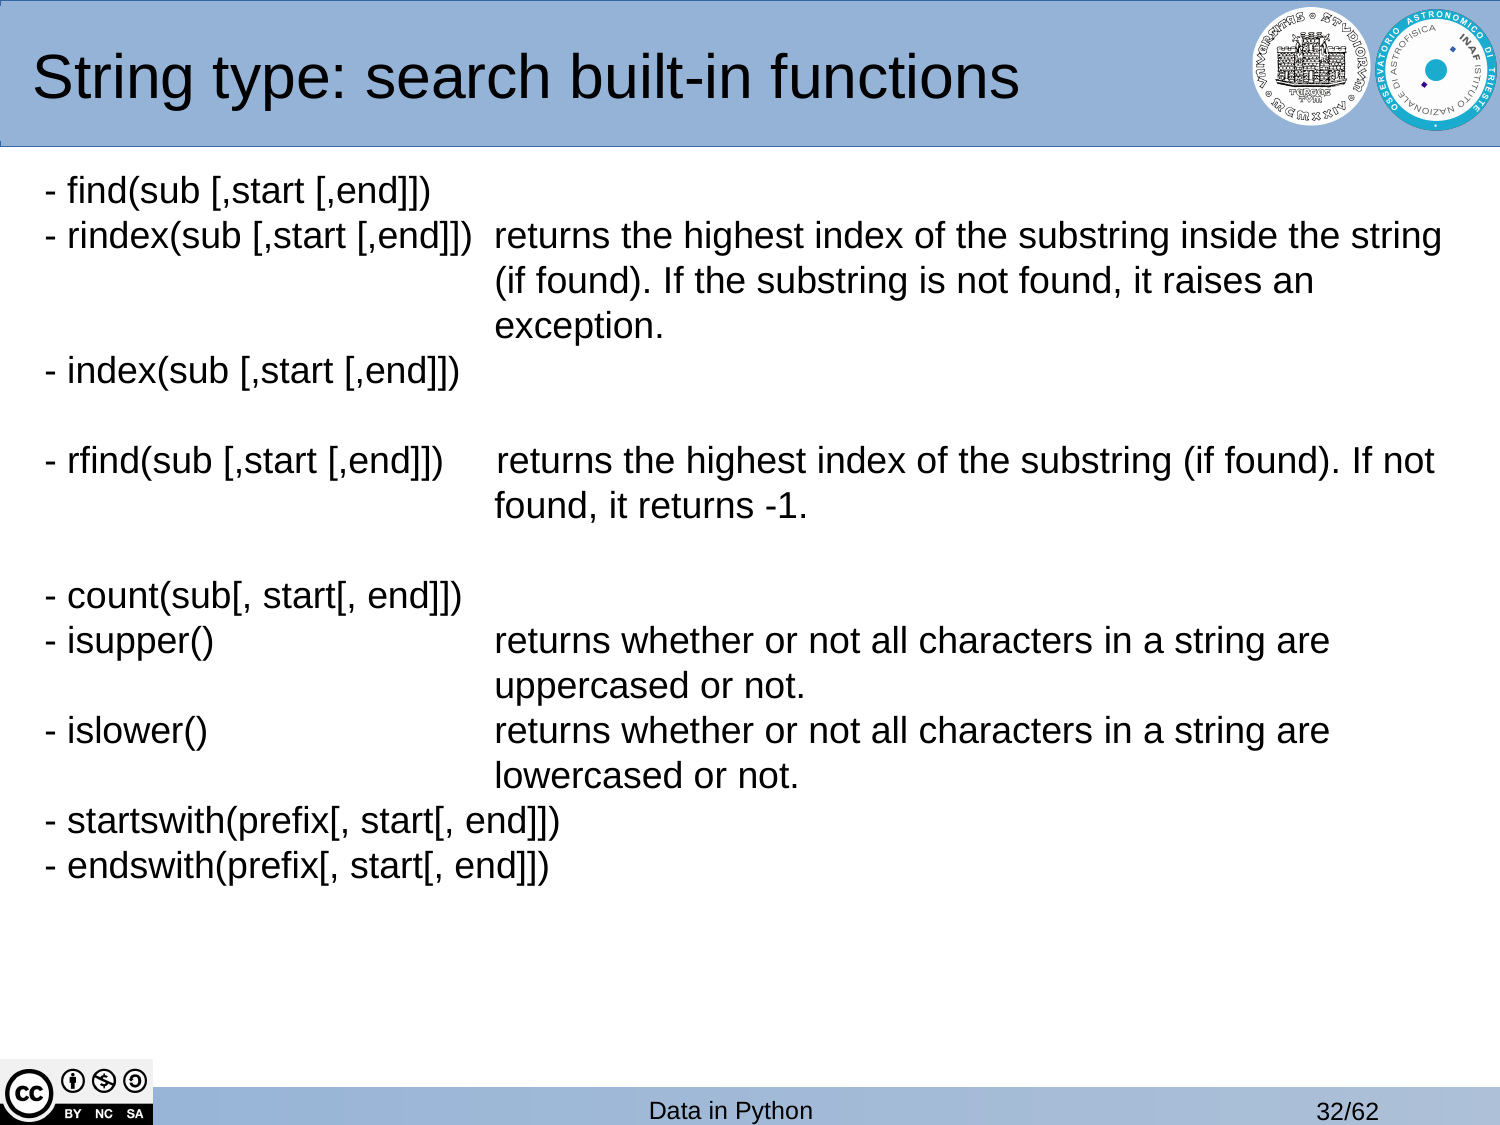

String type: search built-in functions
# - find(sub [,start [,end]])
- rindex(sub [,start [,end]]) returns the highest index of the substring inside the string
 						(if found). If the substring is not found, it raises an
 						exception.
- index(sub [,start [,end]])
- rfind(sub [,start [,end]]) returns the highest index of the substring (if found). If not 							found, it returns -1.
- count(sub[, start[, end]])
- isupper() 				returns whether or not all characters in a string are
 						uppercased or not.
- islower() 				returns whether or not all characters in a string are
 						lowercased or not.
- startswith(prefix[, start[, end]])
- endswith(prefix[, start[, end]])